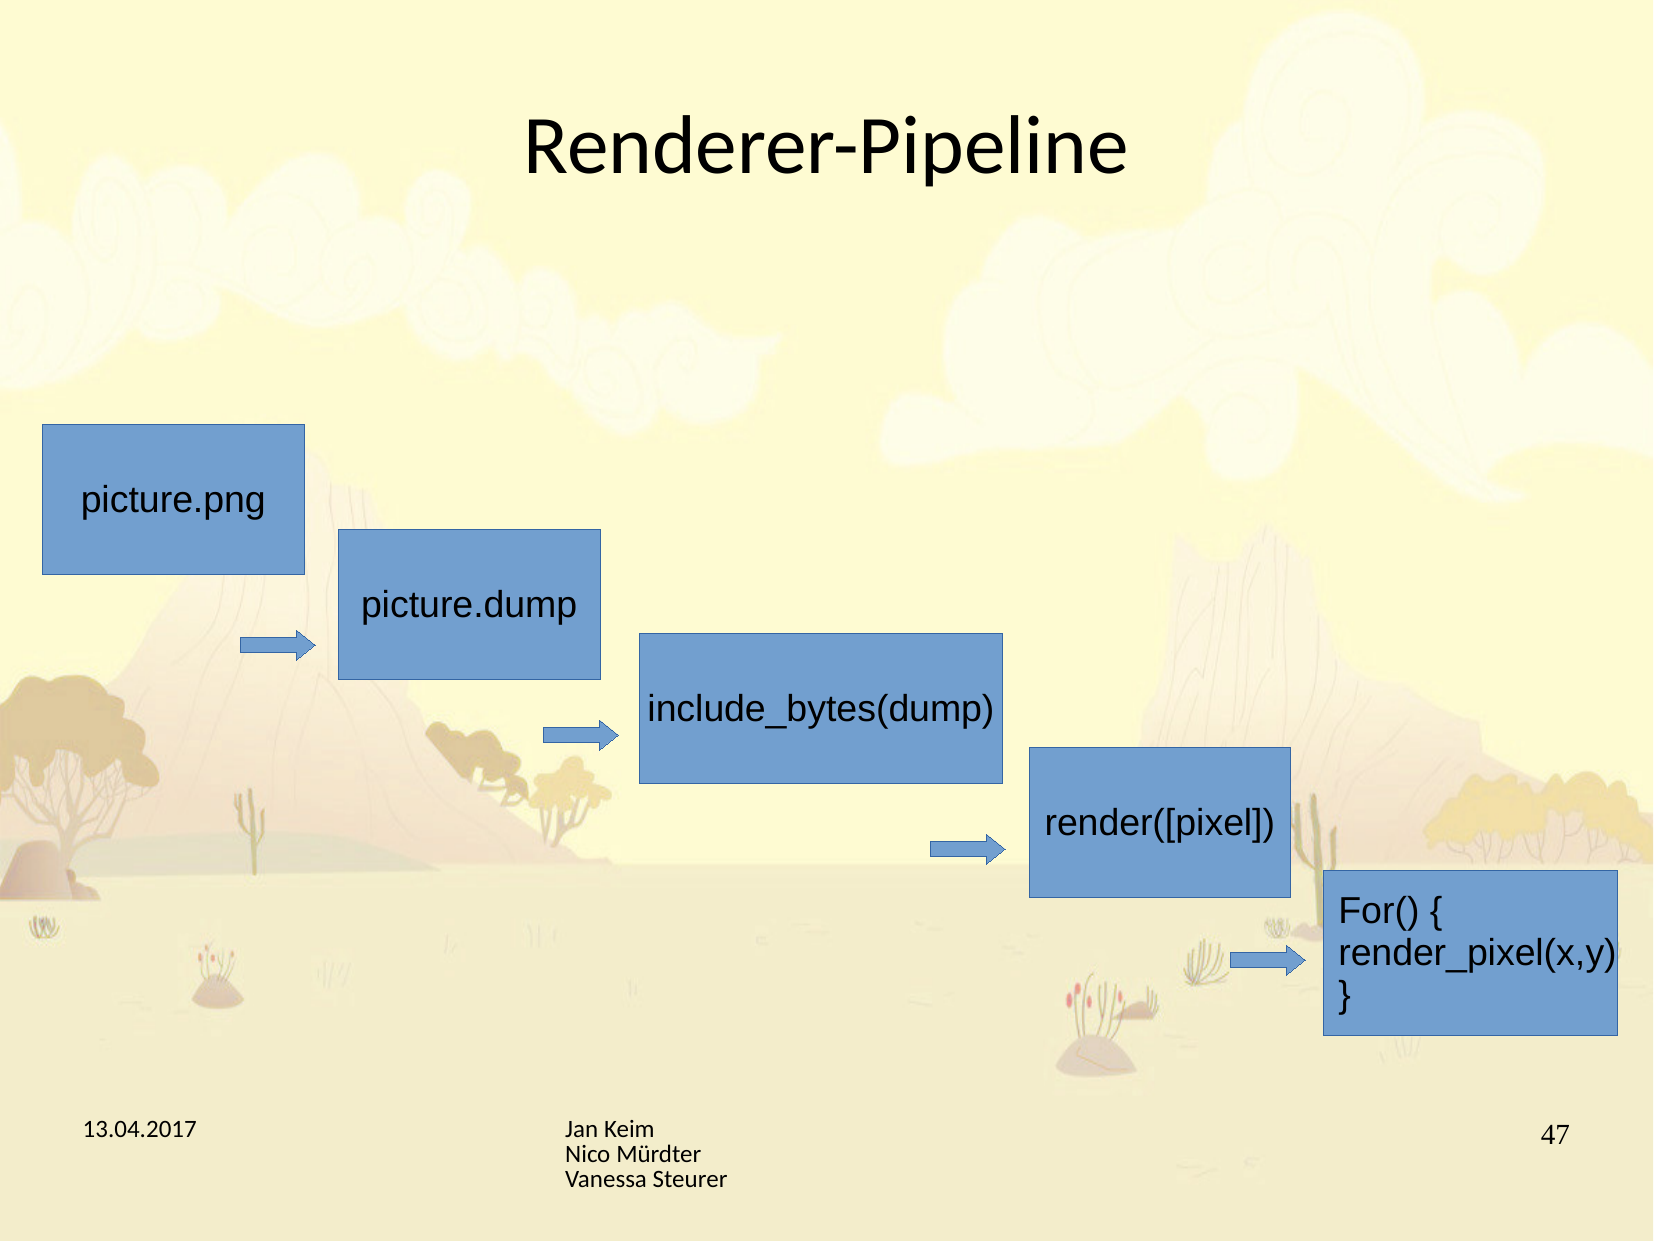

# Renderer-Pipeline
picture.png
picture.dump
include_bytes(dump)
render([pixel])
For() {
render_pixel(x,y)
}